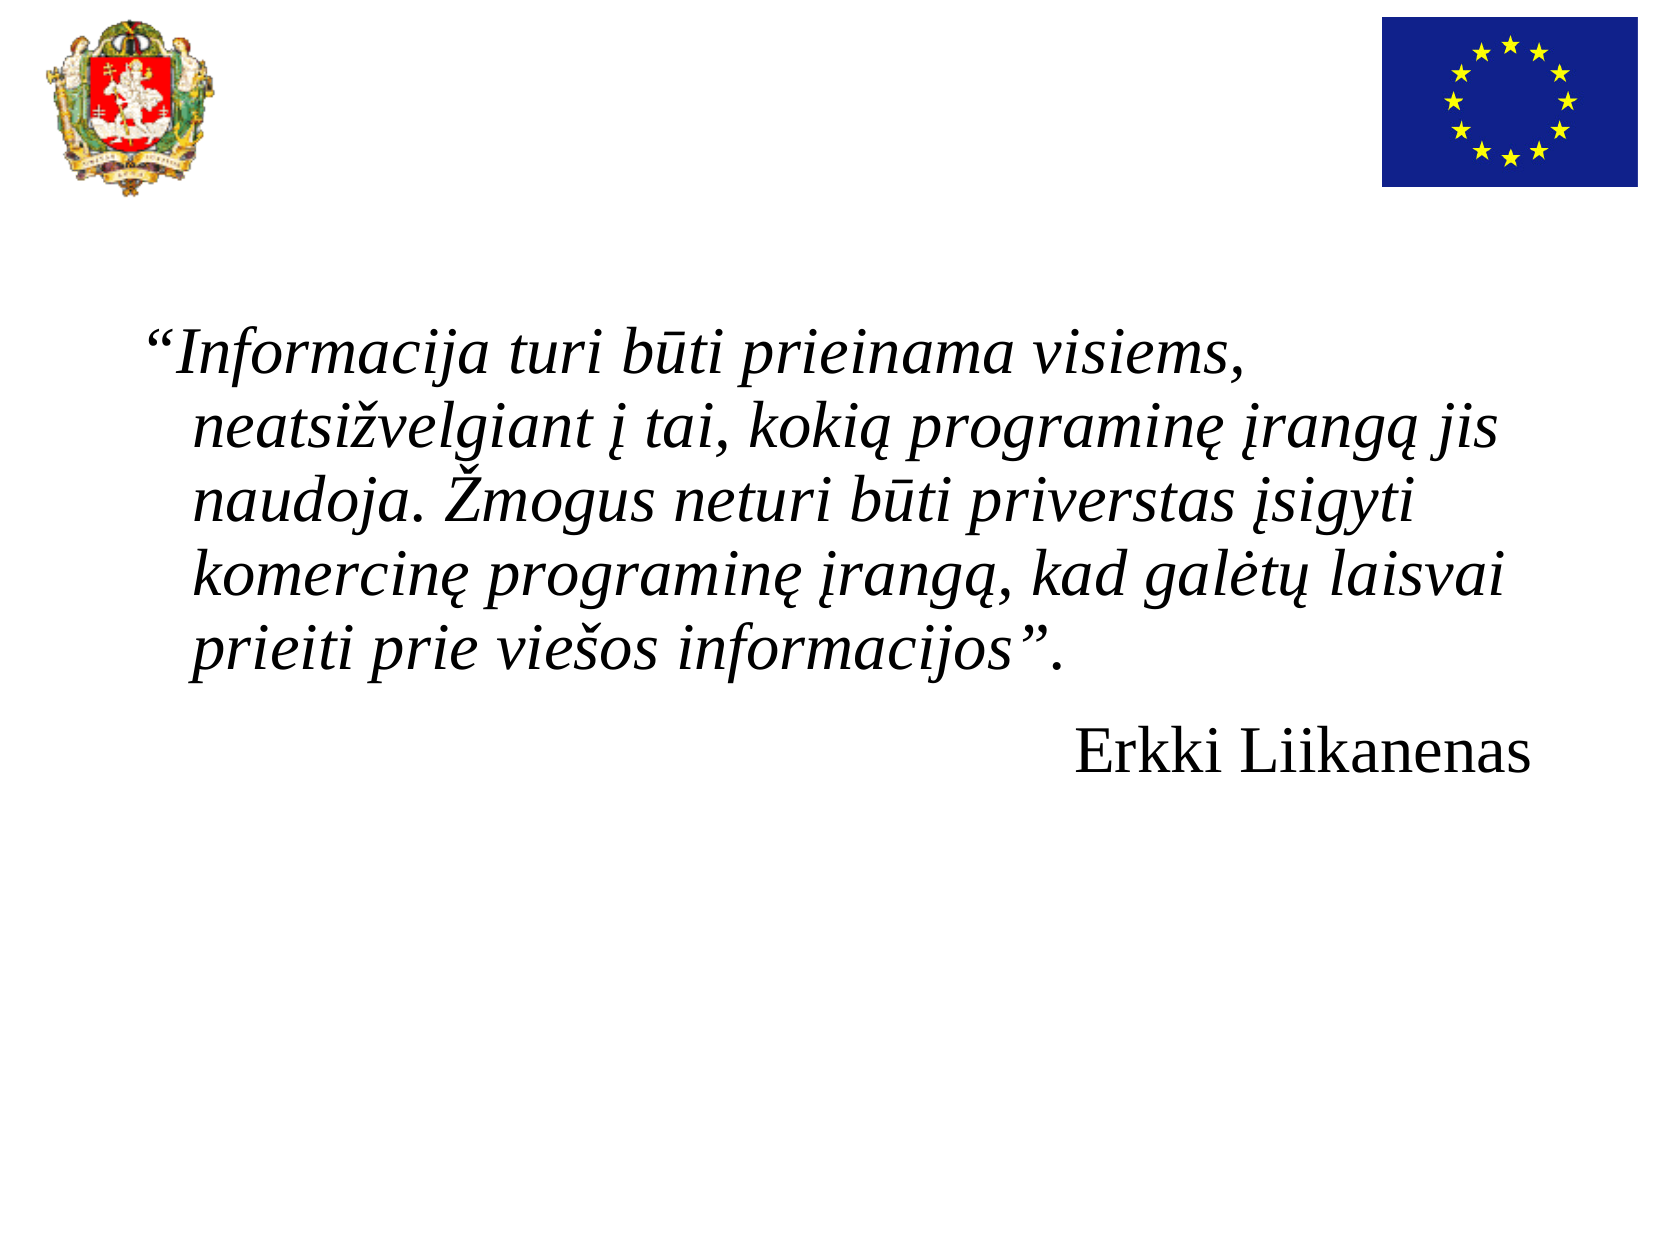

# “Informacija turi būti prieinama visiems, neatsižvelgiant į tai, kokią programinę įrangą jis naudoja. Žmogus neturi būti priverstas įsigyti komercinę programinę įrangą, kad galėtų laisvai prieiti prie viešos informacijos”.
Erkki Liikanenas